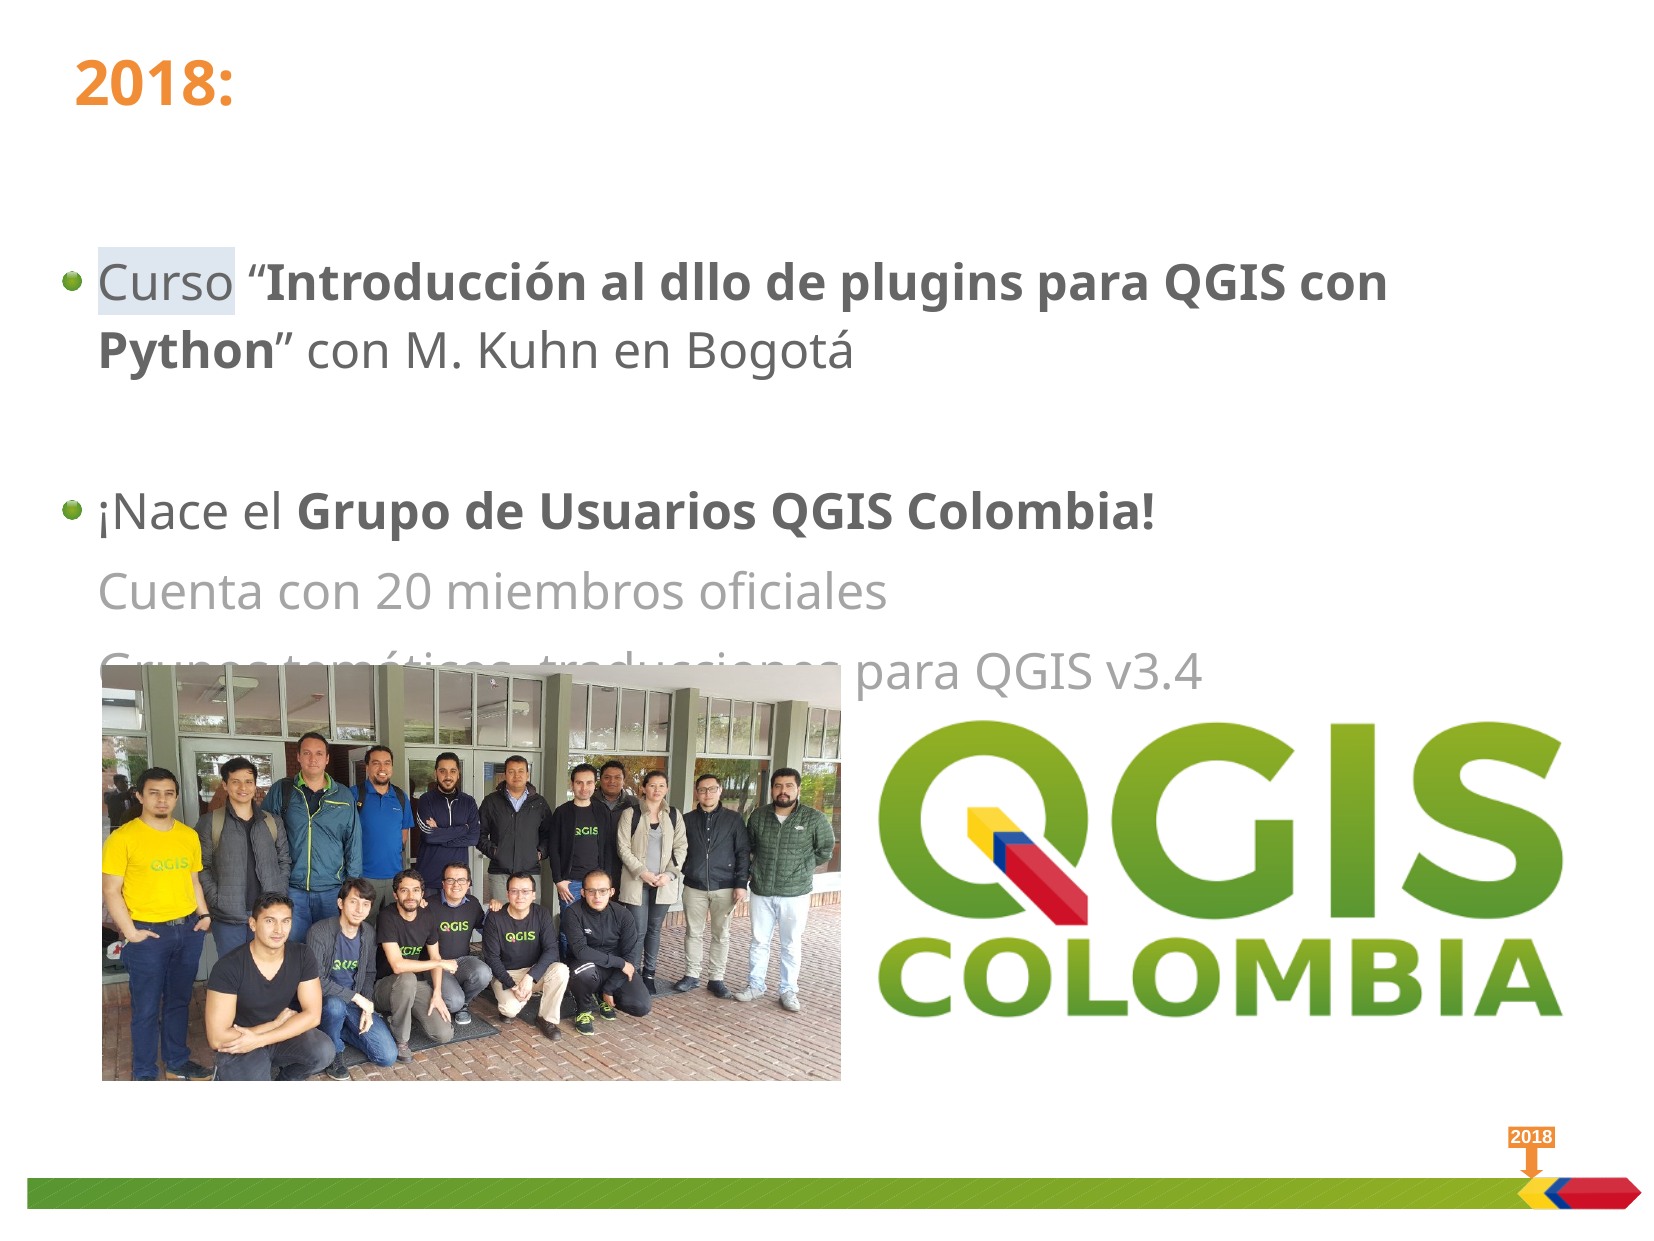

# 2018:
Curso “Introducción al dllo de plugins para QGIS con Python” con M. Kuhn en Bogotá
¡Nace el Grupo de Usuarios QGIS Colombia!
Cuenta con 20 miembros oficiales
Grupos temáticos, traducciones para QGIS v3.4
2018